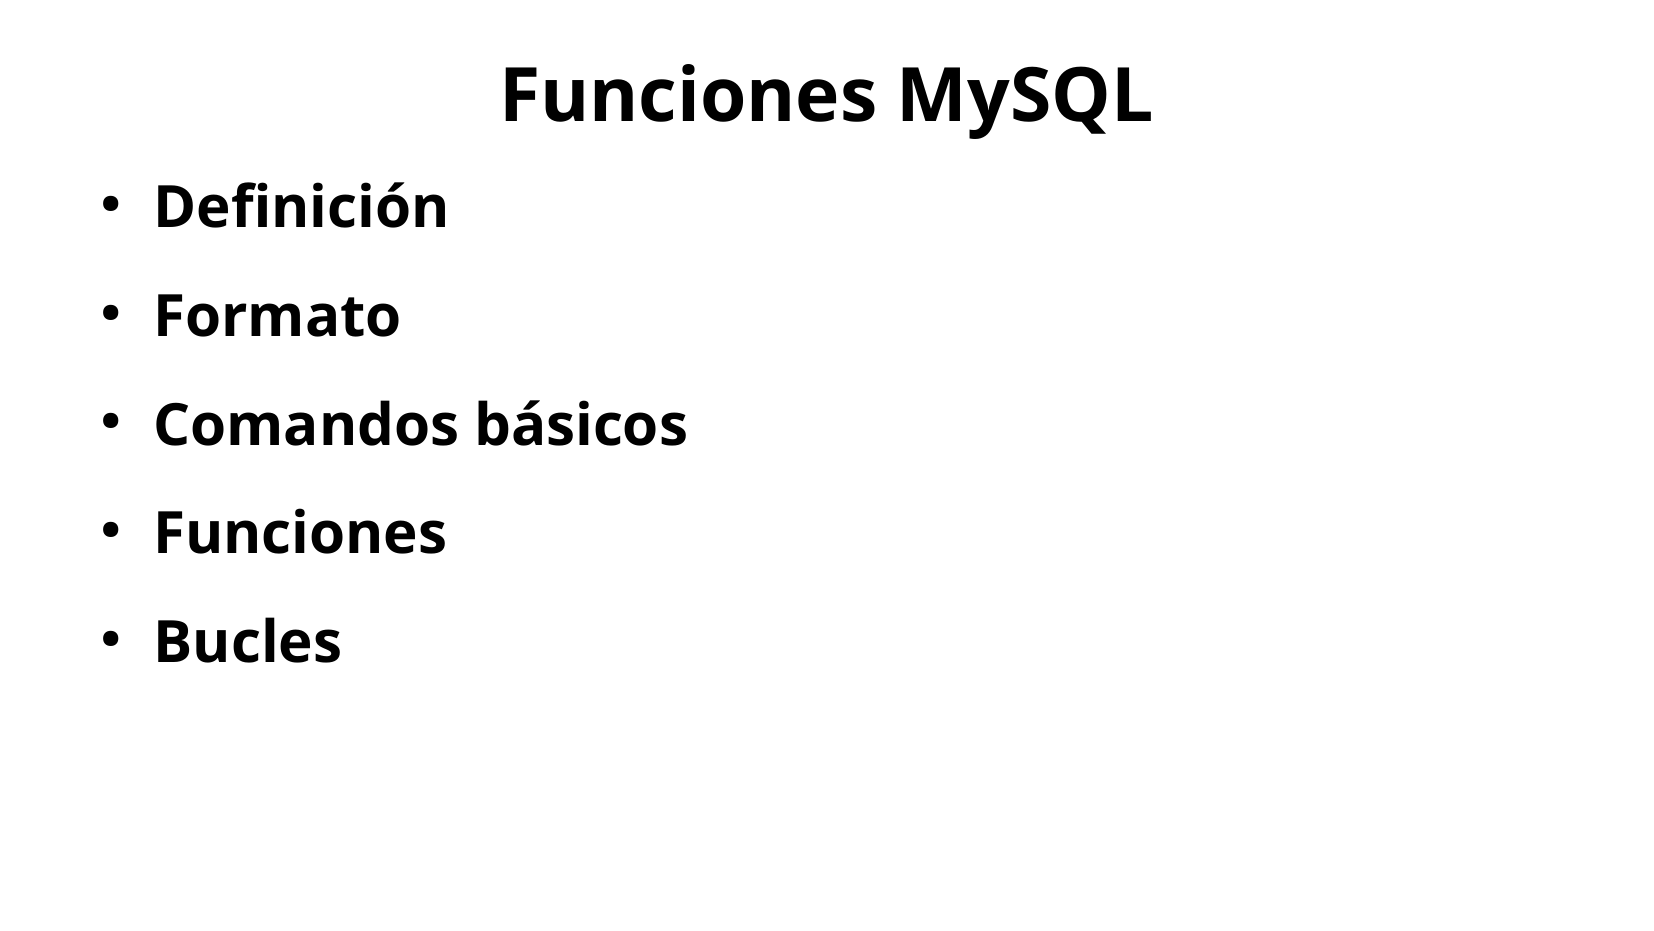

# Funciones MySQL
Definición
Formato
Comandos básicos
Funciones
Bucles